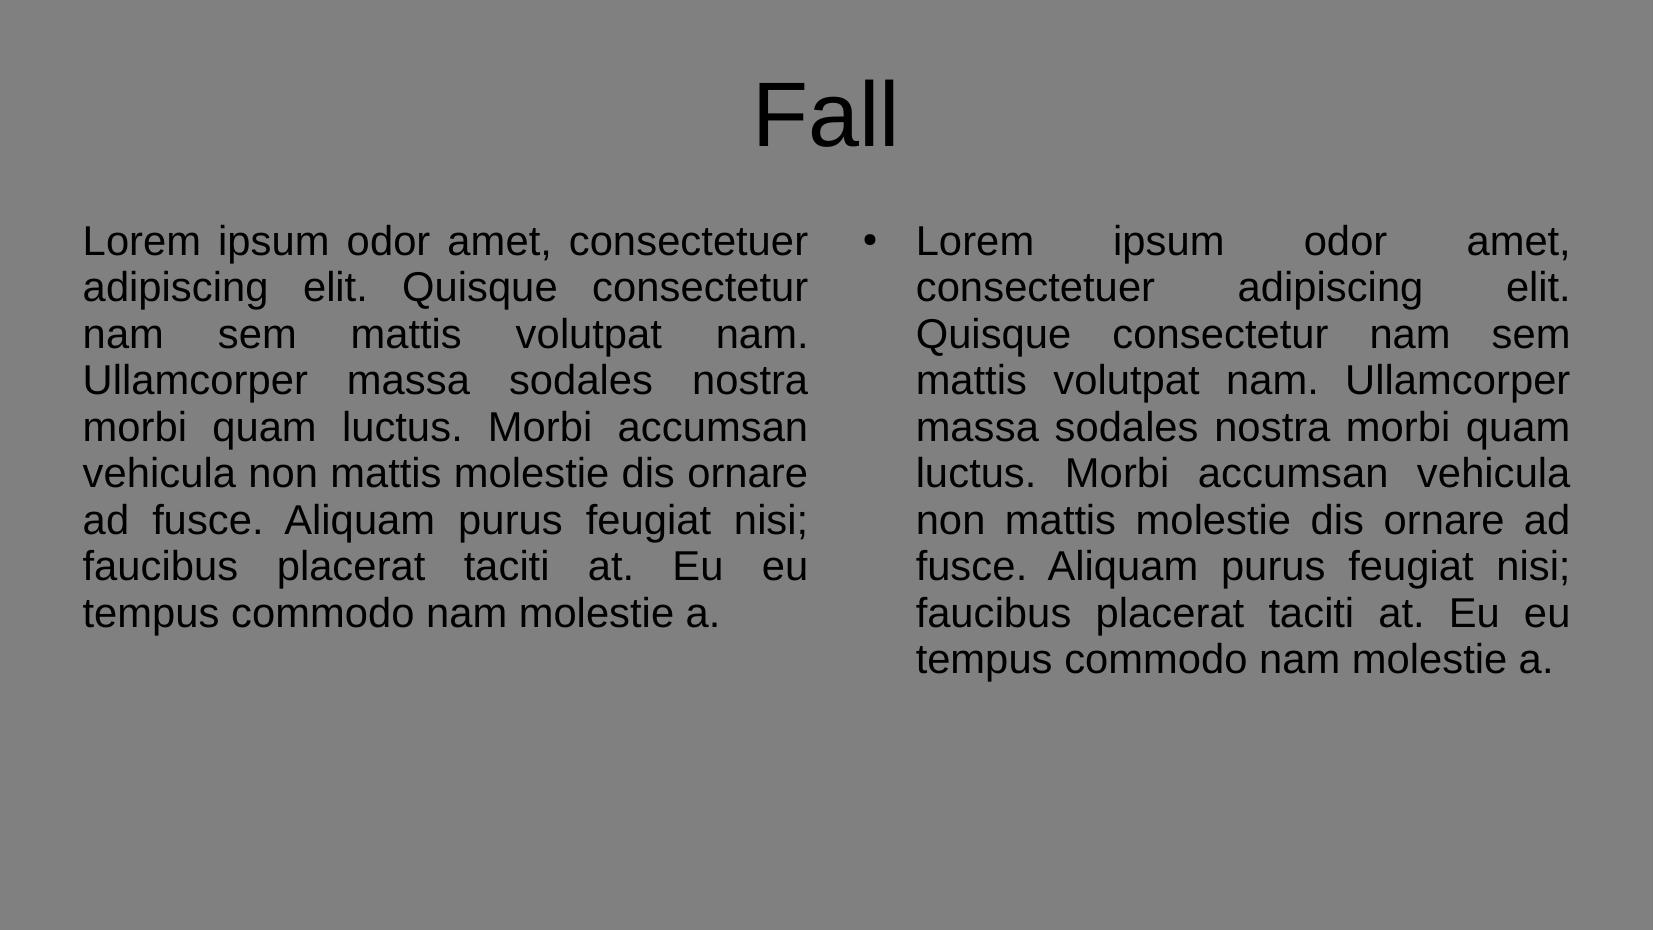

# Fall
Lorem ipsum odor amet, consectetuer adipiscing elit. Quisque consectetur nam sem mattis volutpat nam. Ullamcorper massa sodales nostra morbi quam luctus. Morbi accumsan vehicula non mattis molestie dis ornare ad fusce. Aliquam purus feugiat nisi; faucibus placerat taciti at. Eu eu tempus commodo nam molestie a.
Lorem ipsum odor amet, consectetuer adipiscing elit. Quisque consectetur nam sem mattis volutpat nam. Ullamcorper massa sodales nostra morbi quam luctus. Morbi accumsan vehicula non mattis molestie dis ornare ad fusce. Aliquam purus feugiat nisi; faucibus placerat taciti at. Eu eu tempus commodo nam molestie a.